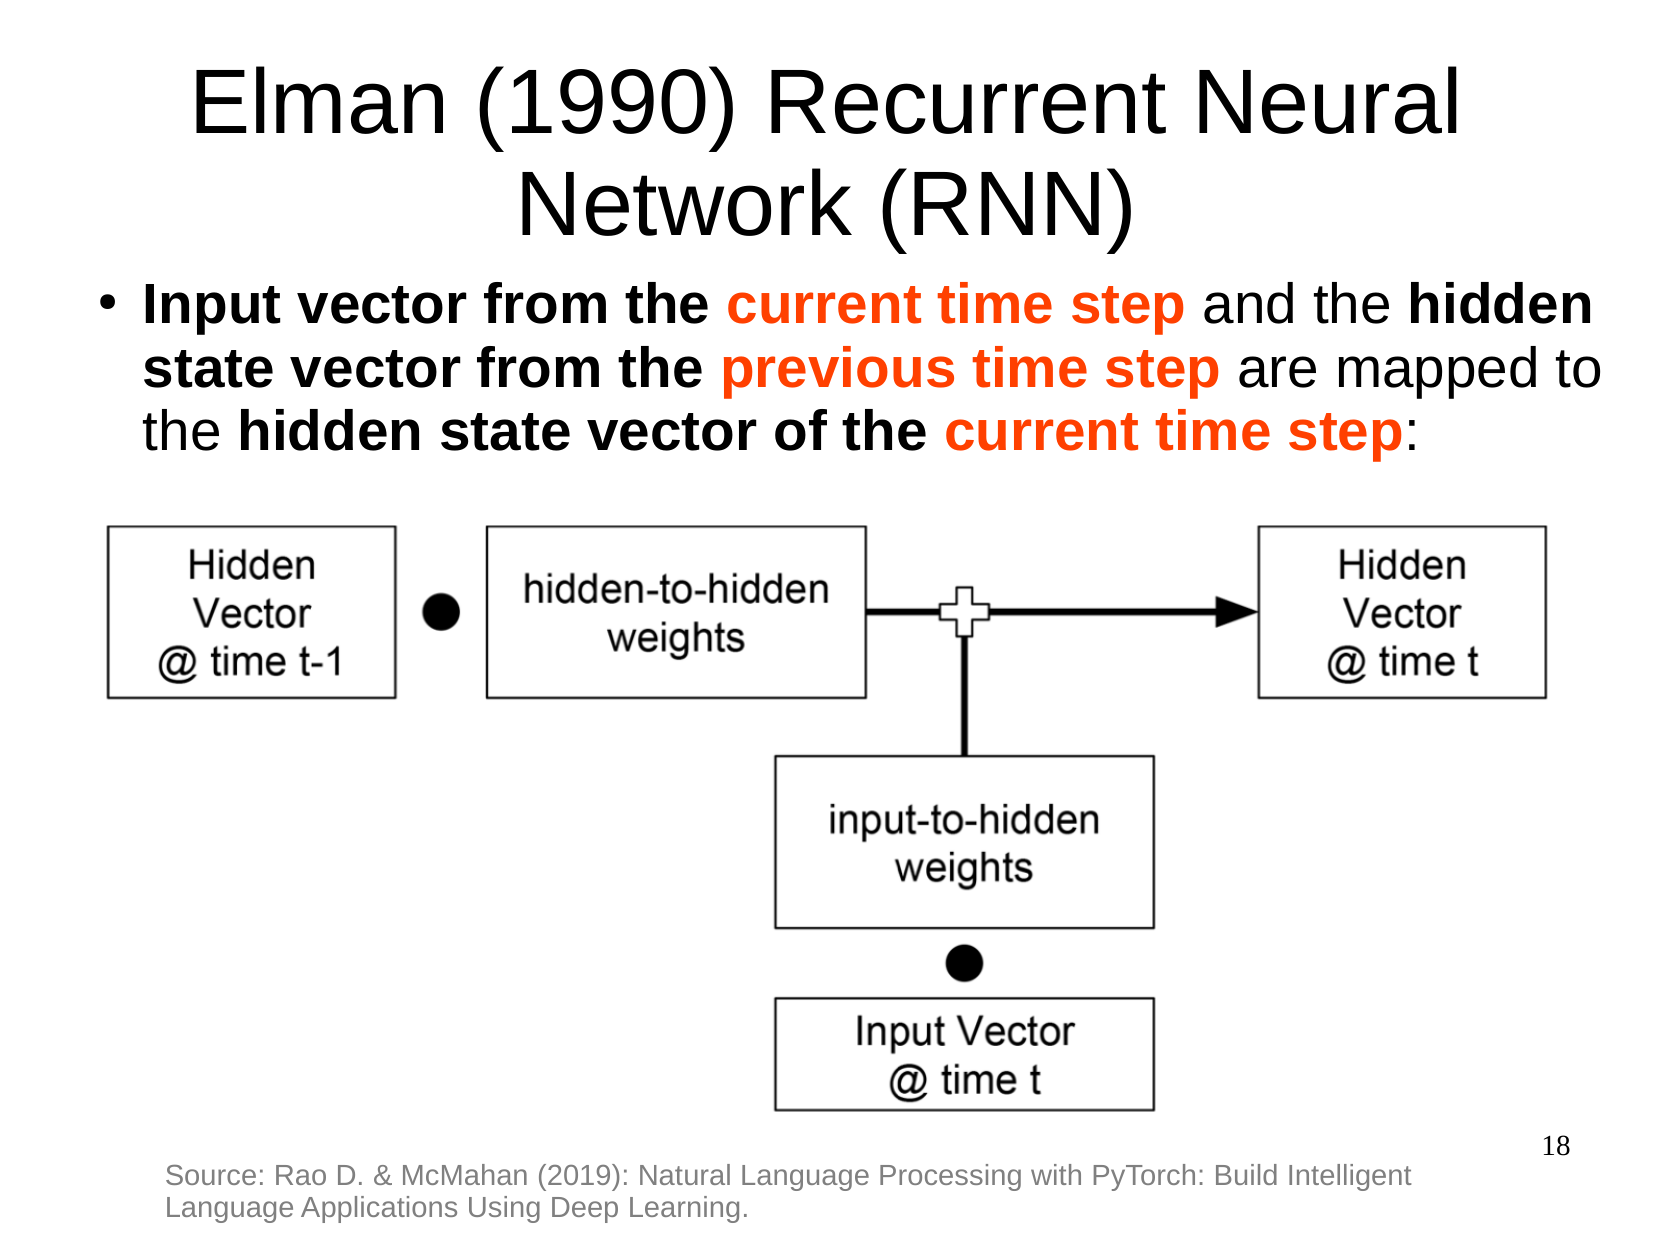

# Elman (1990) Recurrent Neural Network (RNN)
Input vector from the current time step and the hidden state vector from the previous time step are mapped to the hidden state vector of the current time step:
18
Source: Rao D. & McMahan (2019): Natural Language Processing with PyTorch: Build Intelligent Language Applications Using Deep Learning.